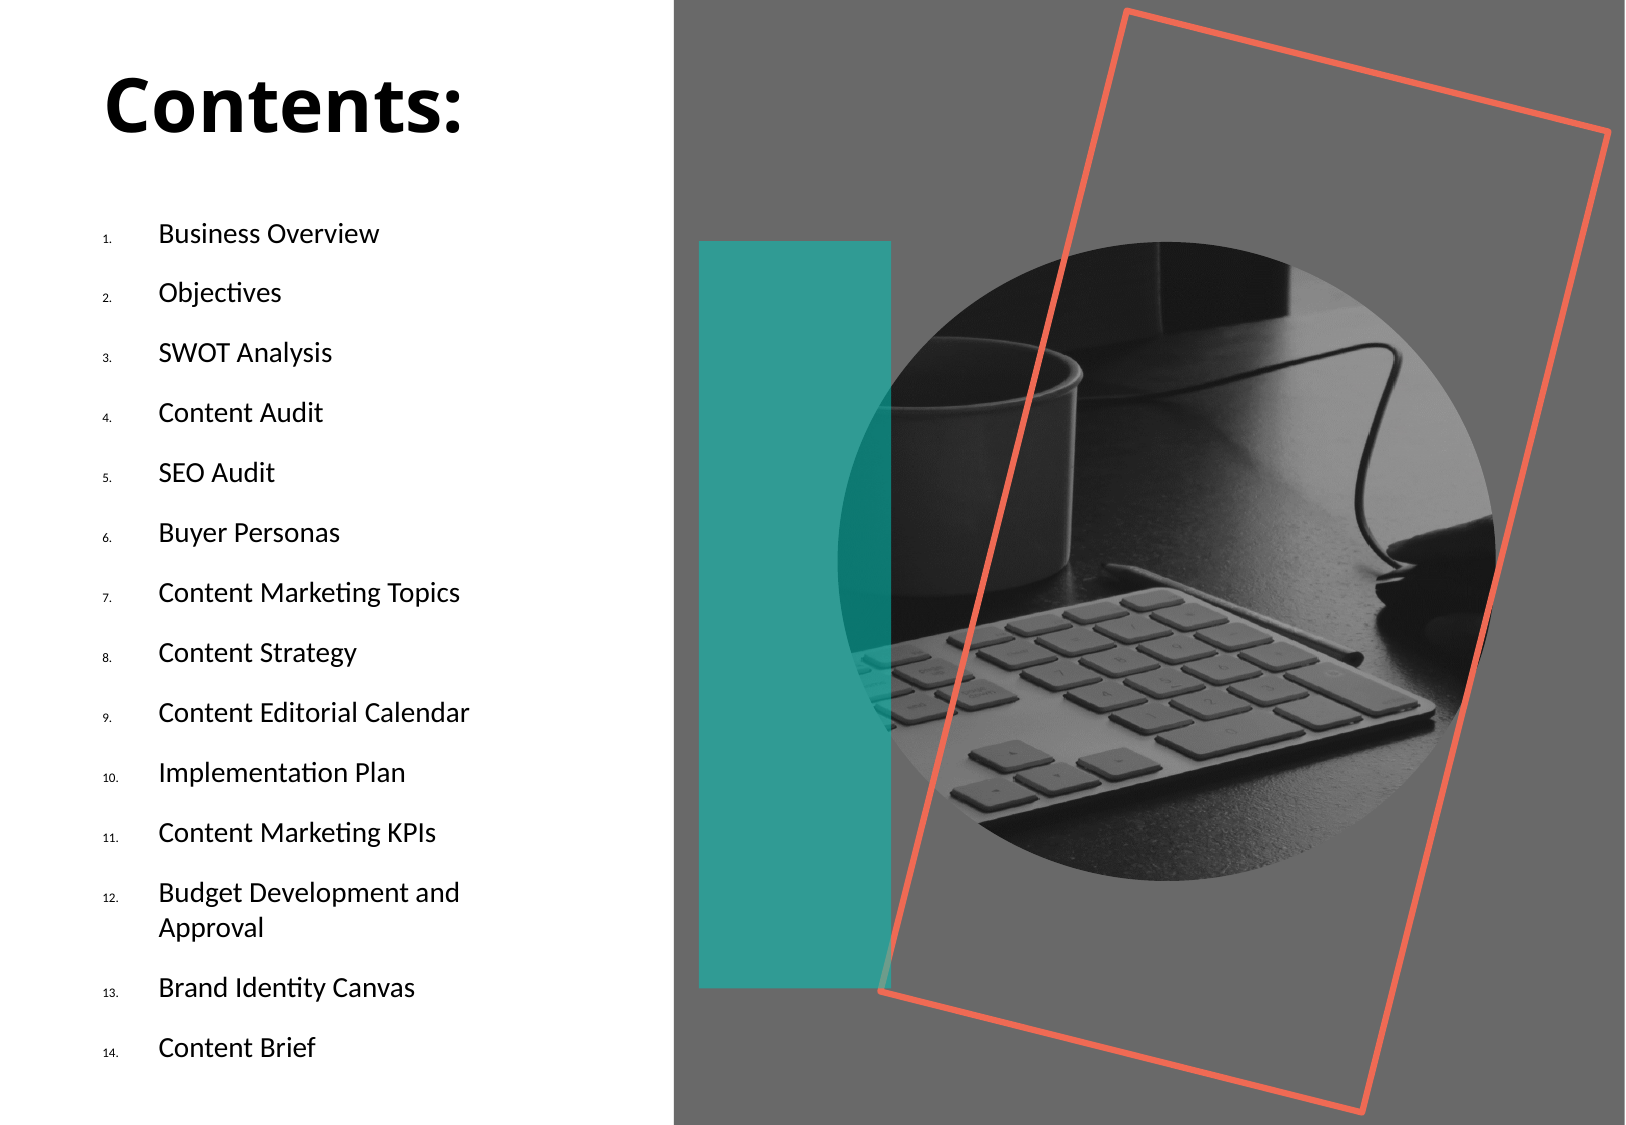

Contents:
Business Overview
Objectives
SWOT Analysis
Content Audit
SEO Audit
Buyer Personas
Content Marketing Topics
Content Strategy
Content Editorial Calendar
Implementation Plan
Content Marketing KPIs
Budget Development and Approval
Brand Identity Canvas
Content Brief